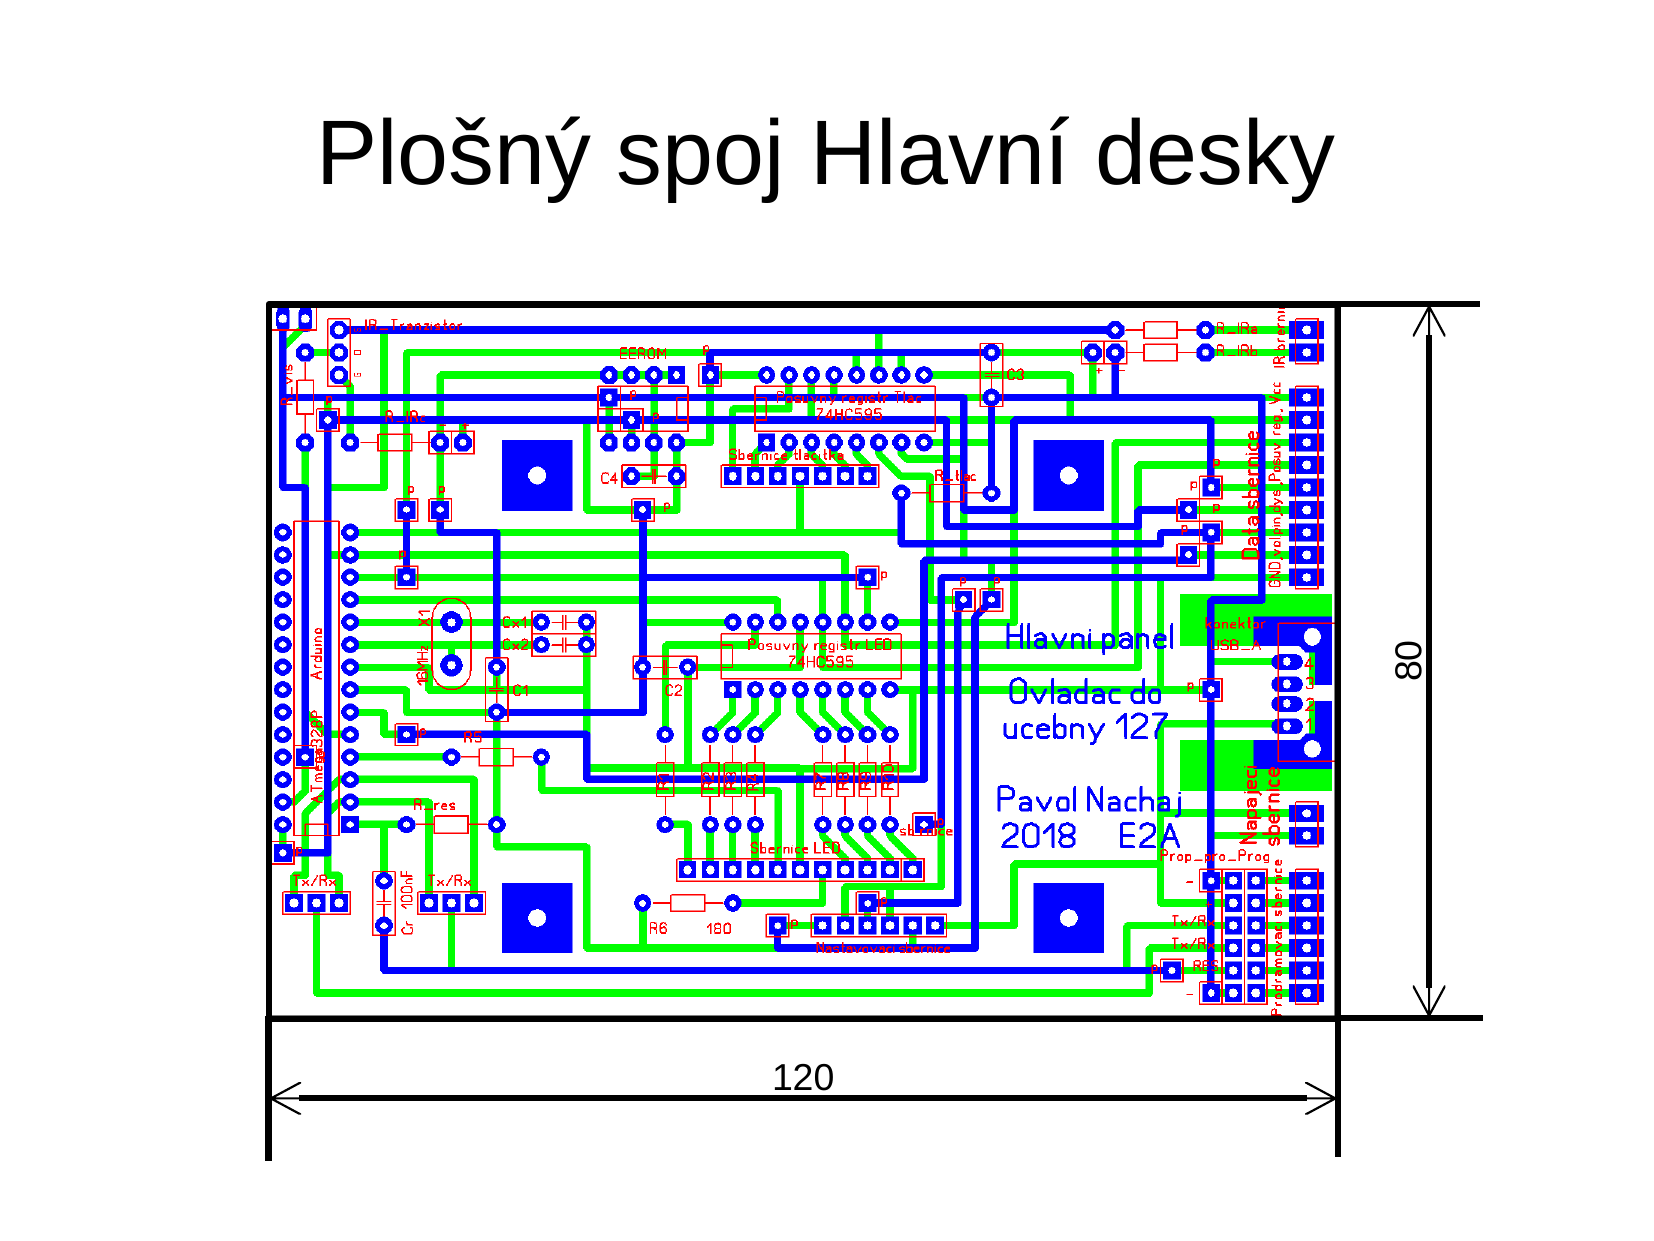

# Plošný spoj Hlavní desky
80
120